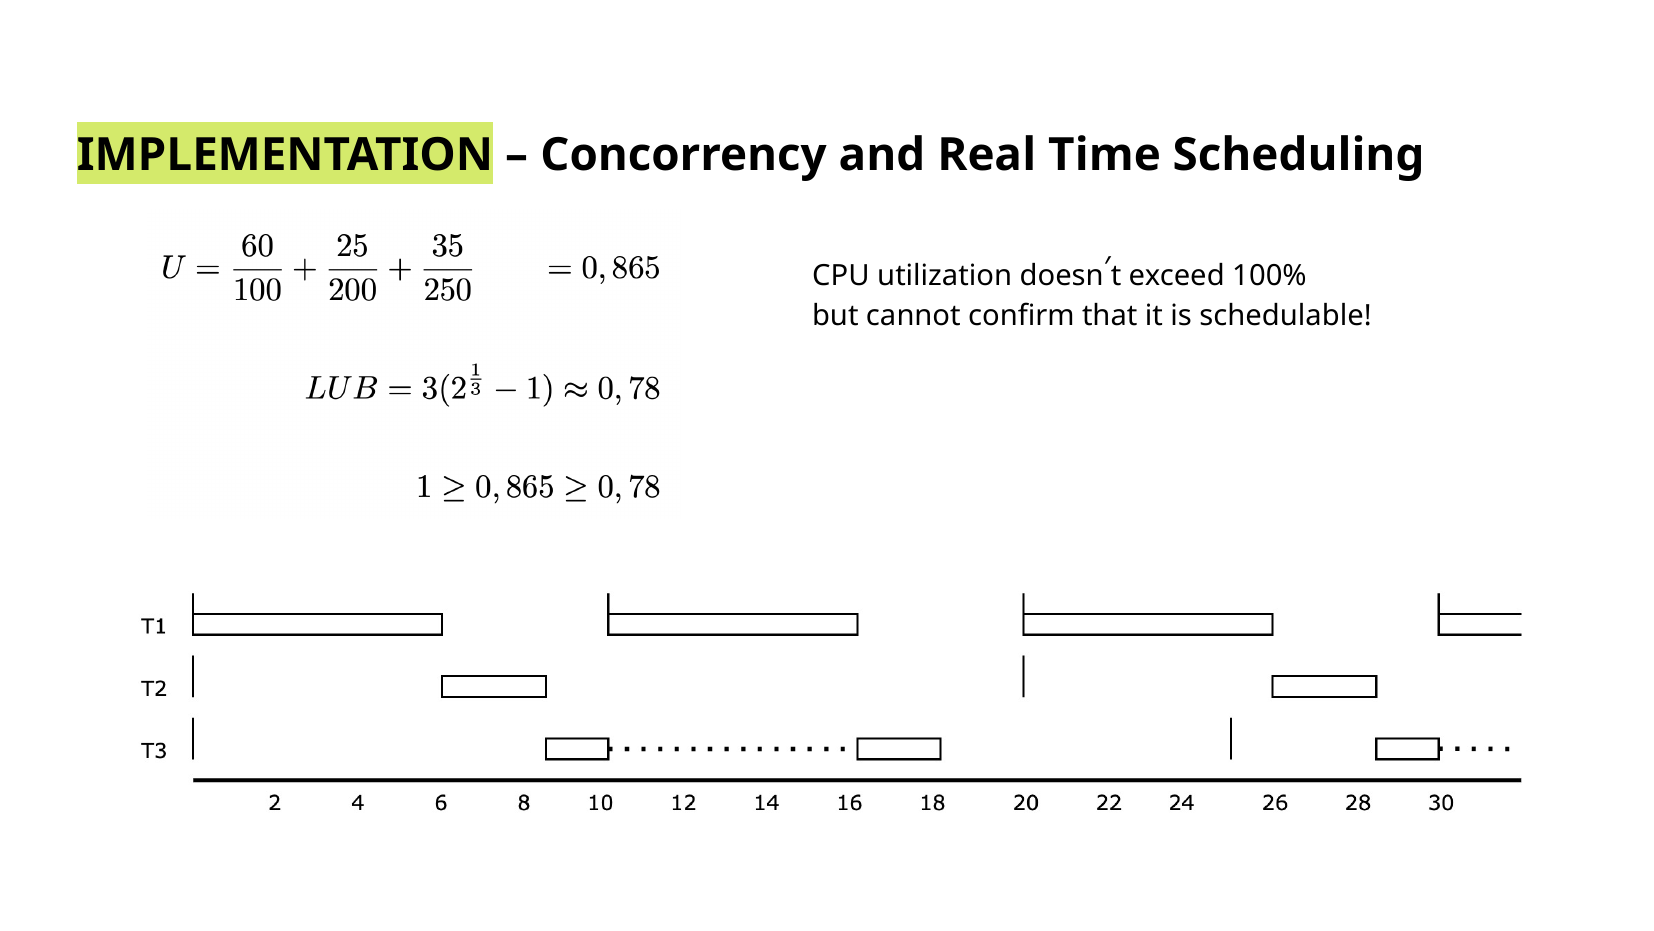

# IMPLEMENTATION – Concorrency and Real Time Scheduling
CPU utilization doesn′t exceed 100%
but cannot confirm that it is schedulable!